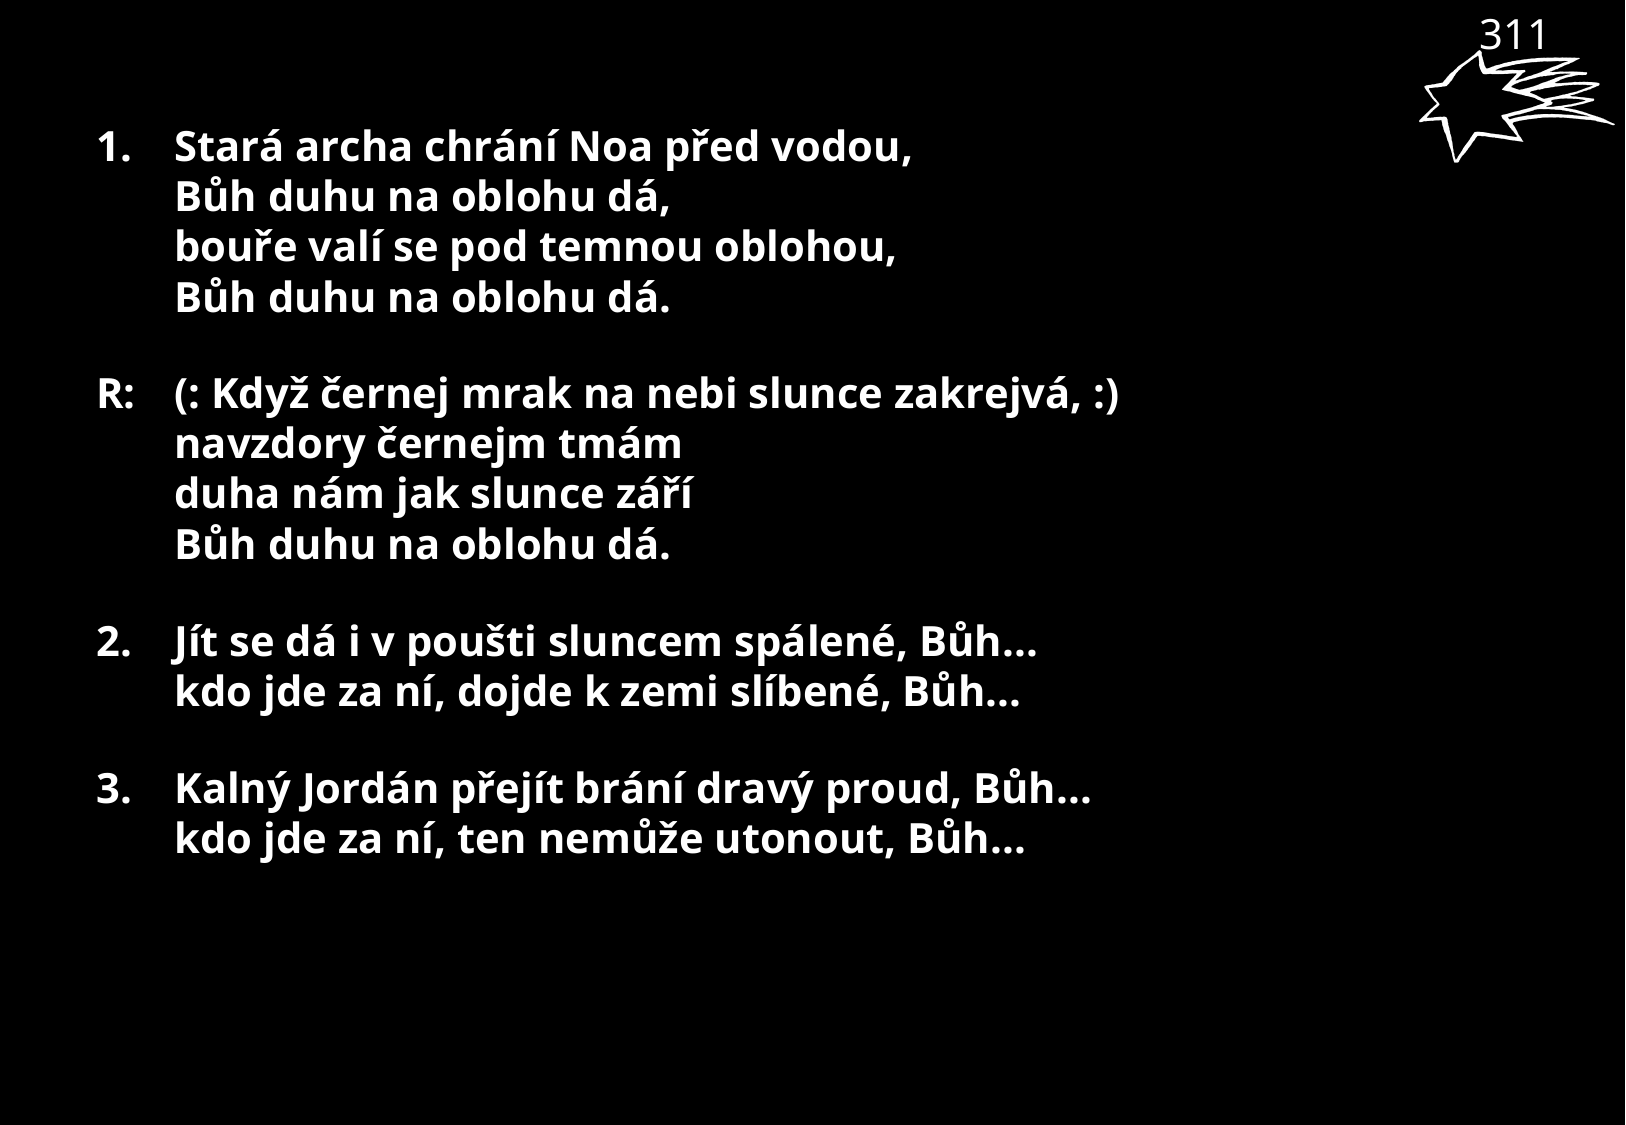

311
# Stará archa chrání Noa před vodou, Bůh duhu na oblohu dá, bouře valí se pod temnou oblohou, Bůh duhu na oblohu dá.
R: 	(: Když černej mrak na nebi slunce zakrejvá, :)
navzdory černejm tmám
duha nám jak slunce září
Bůh duhu na oblohu dá.
2.	Jít se dá i v poušti sluncem spálené, Bůh...
kdo jde za ní, dojde k zemi slíbené, Bůh...
3.	Kalný Jordán přejít brání dravý proud, Bůh...
kdo jde za ní, ten nemůže utonout, Bůh...